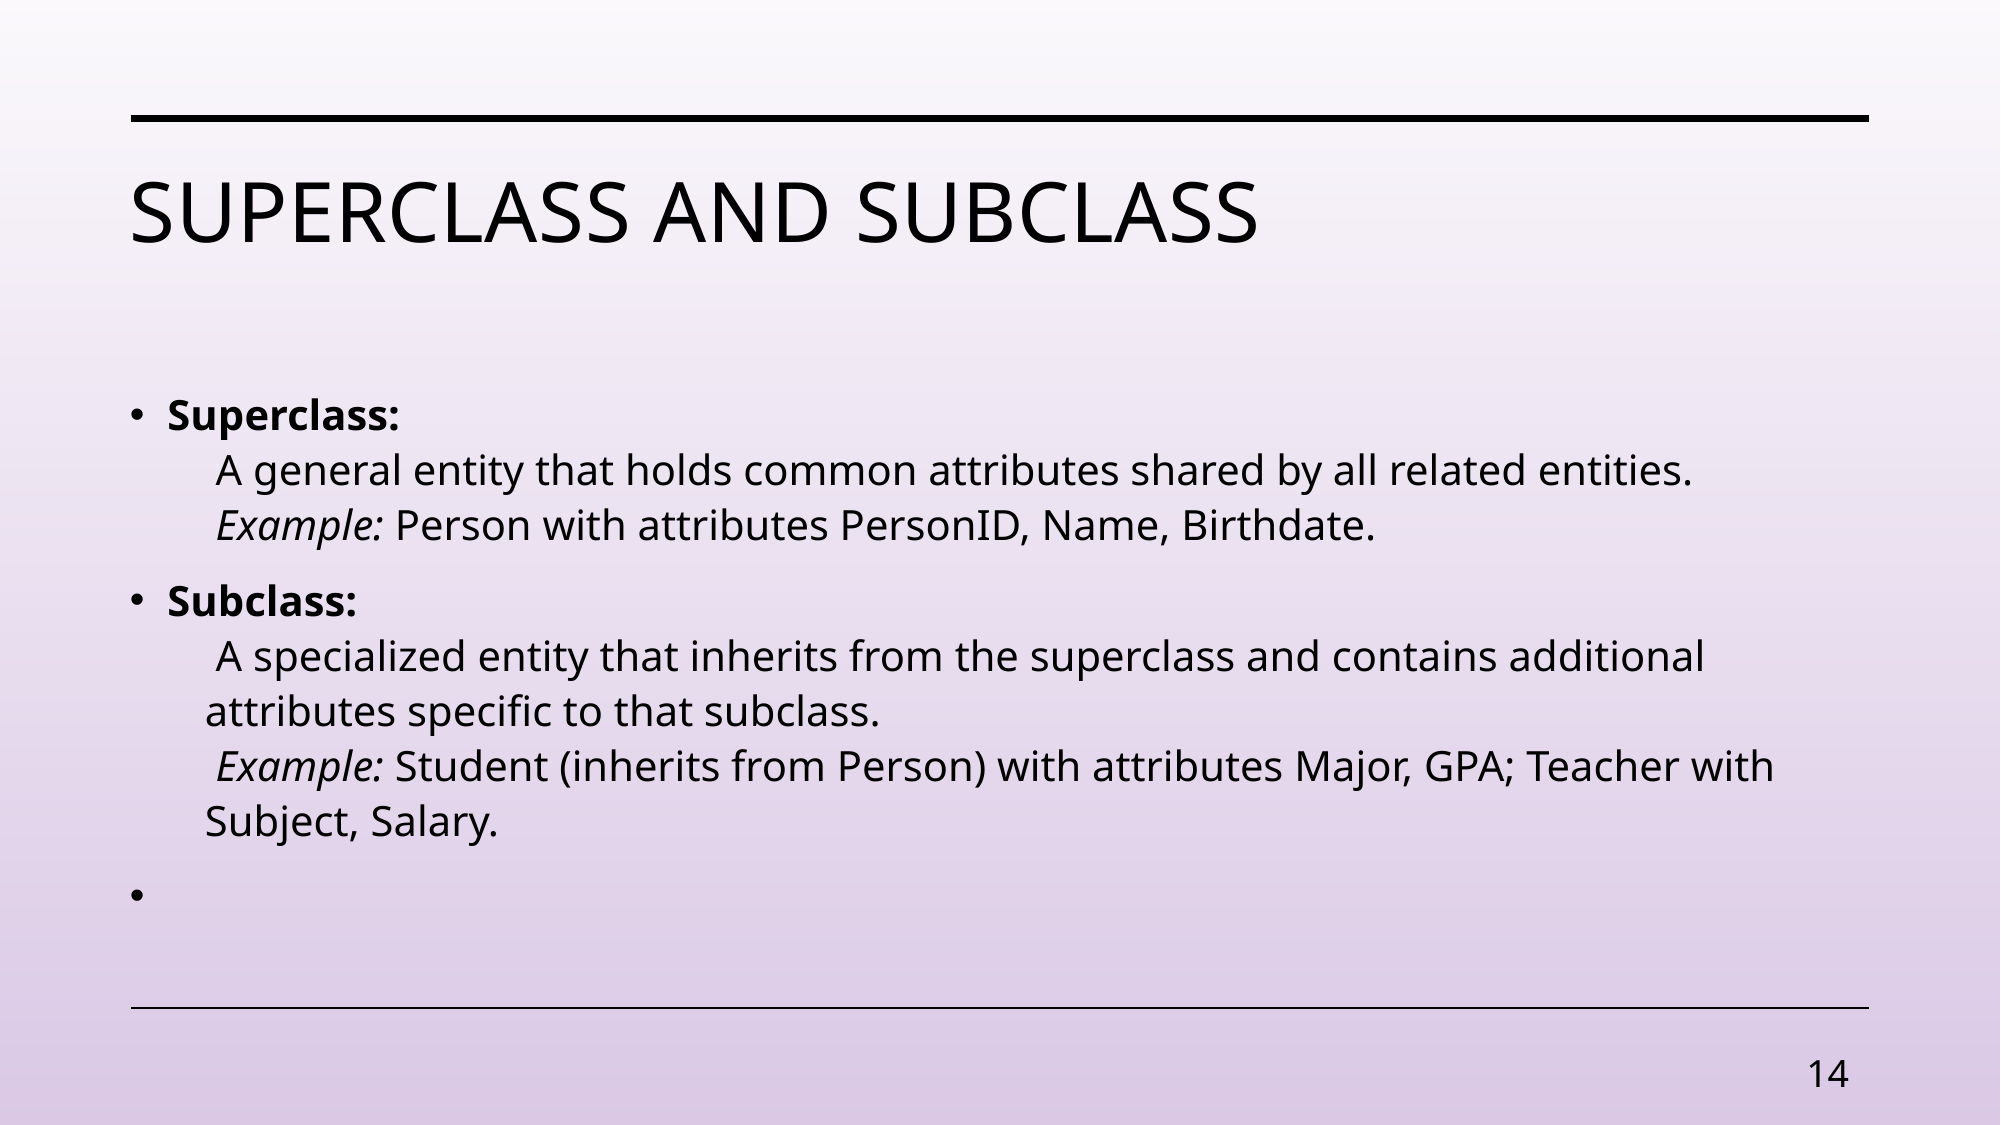

# Superclass and subclass
Superclass:
 A general entity that holds common attributes shared by all related entities.
 Example: Person with attributes PersonID, Name, Birthdate.
Subclass:
 A specialized entity that inherits from the superclass and contains additional attributes specific to that subclass.
 Example: Student (inherits from Person) with attributes Major, GPA; Teacher with Subject, Salary.